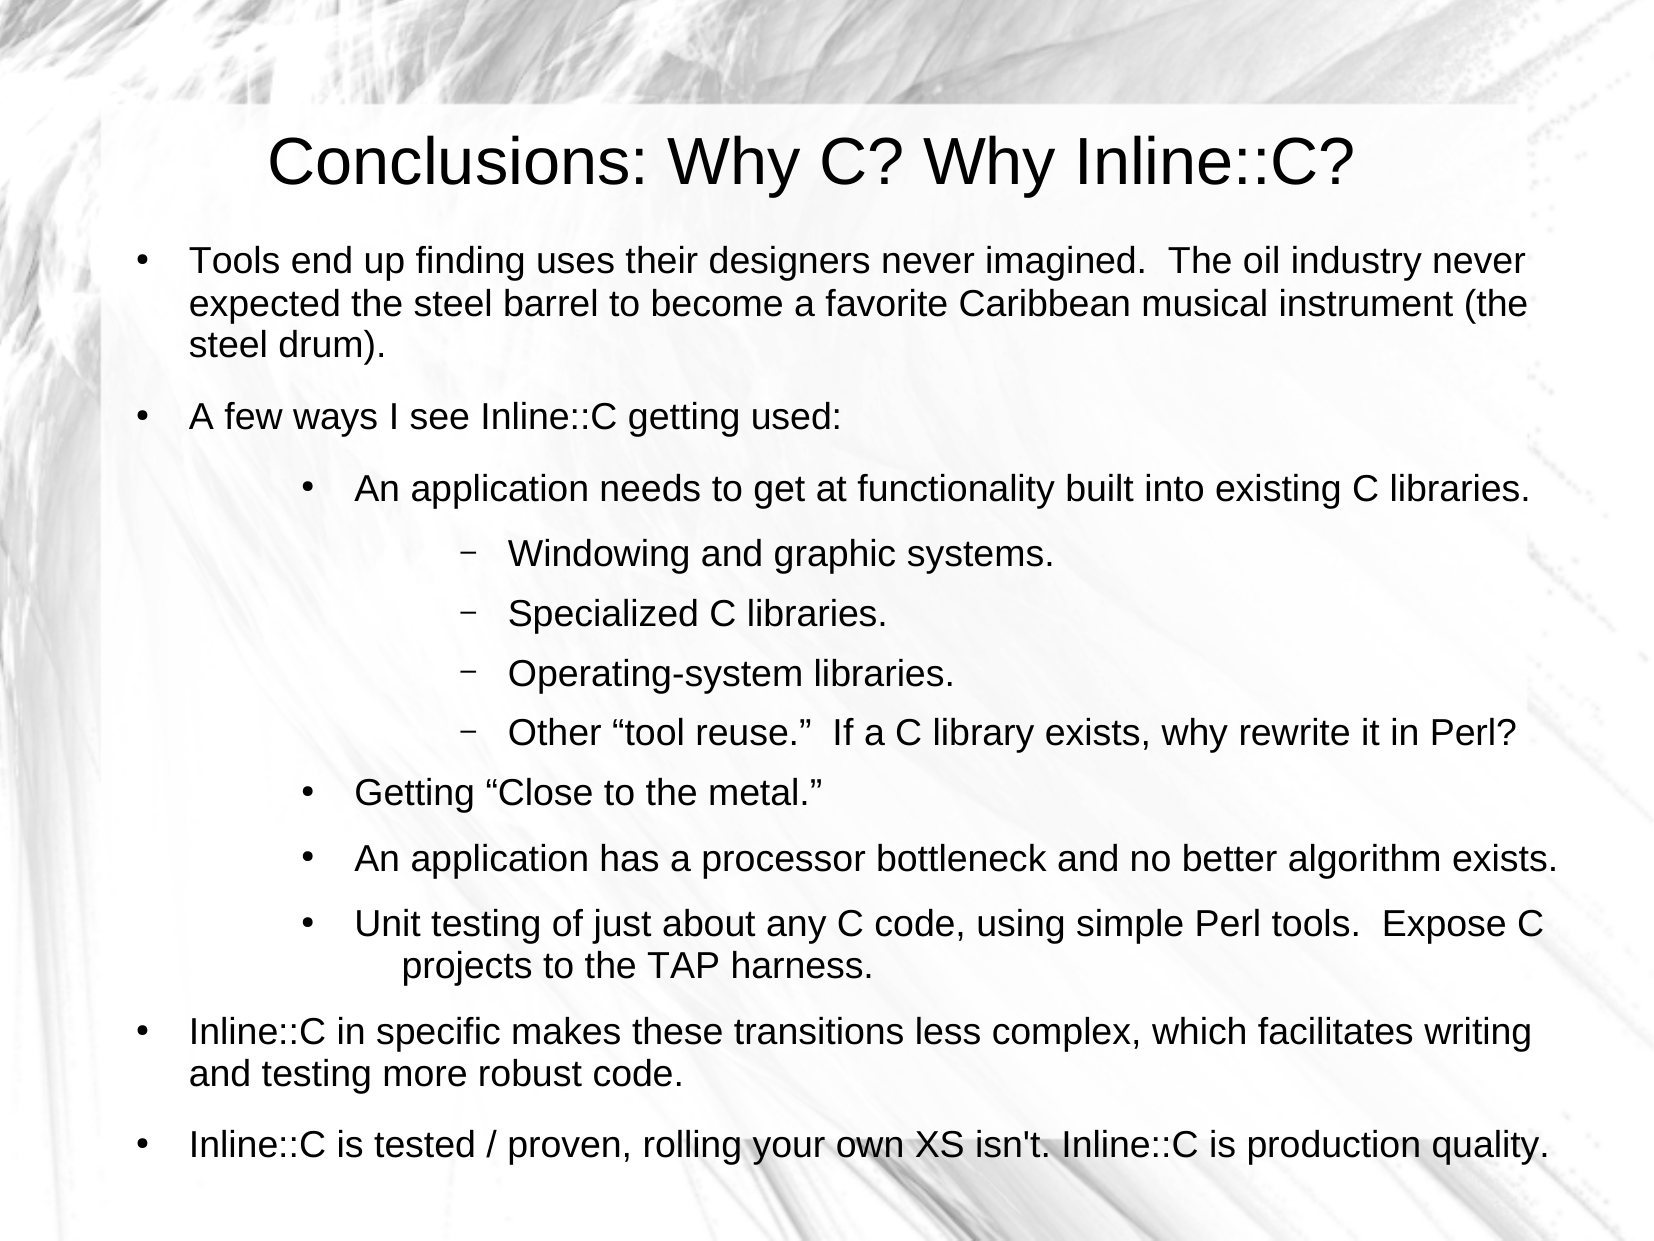

# Conclusions: Why C? Why Inline::C?
Tools end up finding uses their designers never imagined. The oil industry never expected the steel barrel to become a favorite Caribbean musical instrument (the steel drum).
A few ways I see Inline::C getting used:
An application needs to get at functionality built into existing C libraries.
Windowing and graphic systems.
Specialized C libraries.
Operating-system libraries.
Other “tool reuse.” If a C library exists, why rewrite it in Perl?
Getting “Close to the metal.”
An application has a processor bottleneck and no better algorithm exists.
Unit testing of just about any C code, using simple Perl tools. Expose C projects to the TAP harness.
Inline::C in specific makes these transitions less complex, which facilitates writing and testing more robust code.
Inline::C is tested / proven, rolling your own XS isn't. Inline::C is production quality.